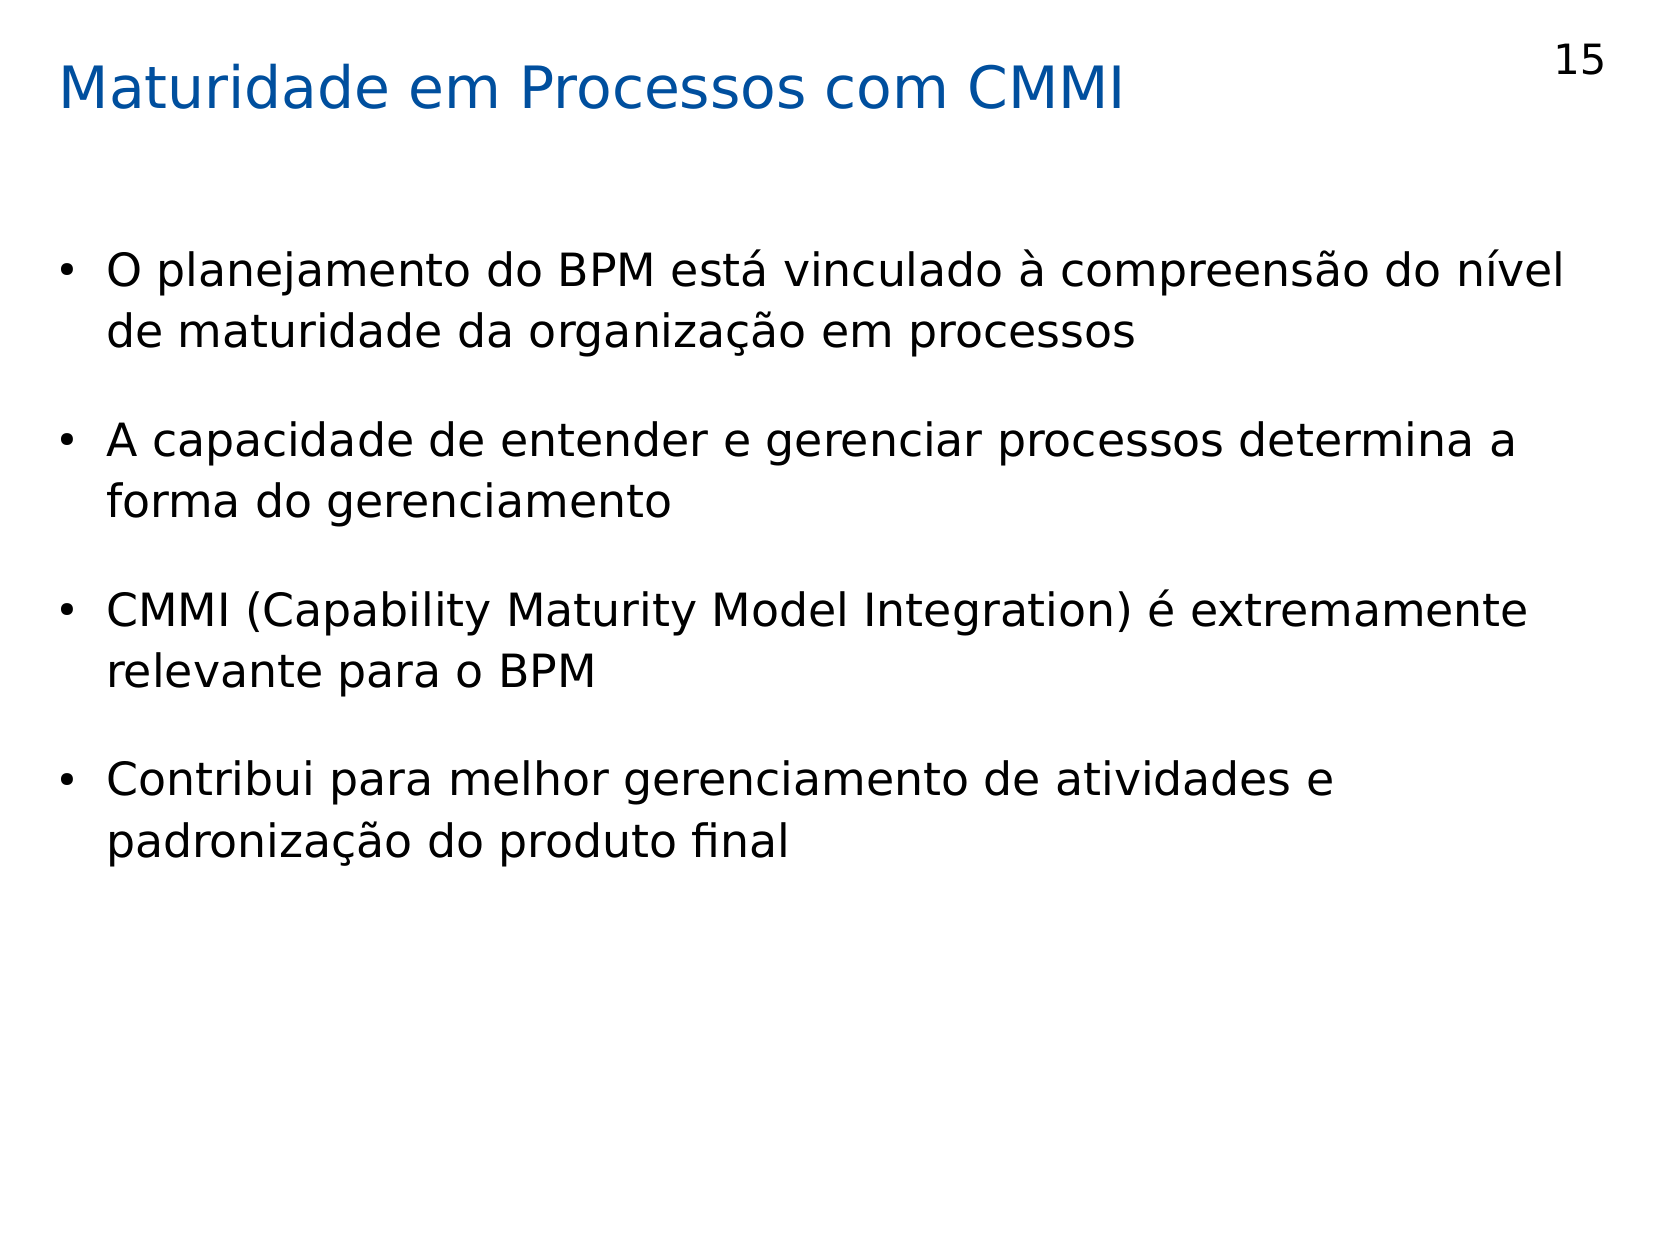

# Maturidade em Processos com CMMI
15
O planejamento do BPM está vinculado à compreensão do nível de maturidade da organização em processos
A capacidade de entender e gerenciar processos determina a forma do gerenciamento
CMMI (Capability Maturity Model Integration) é extremamente relevante para o BPM
Contribui para melhor gerenciamento de atividades e padronização do produto final